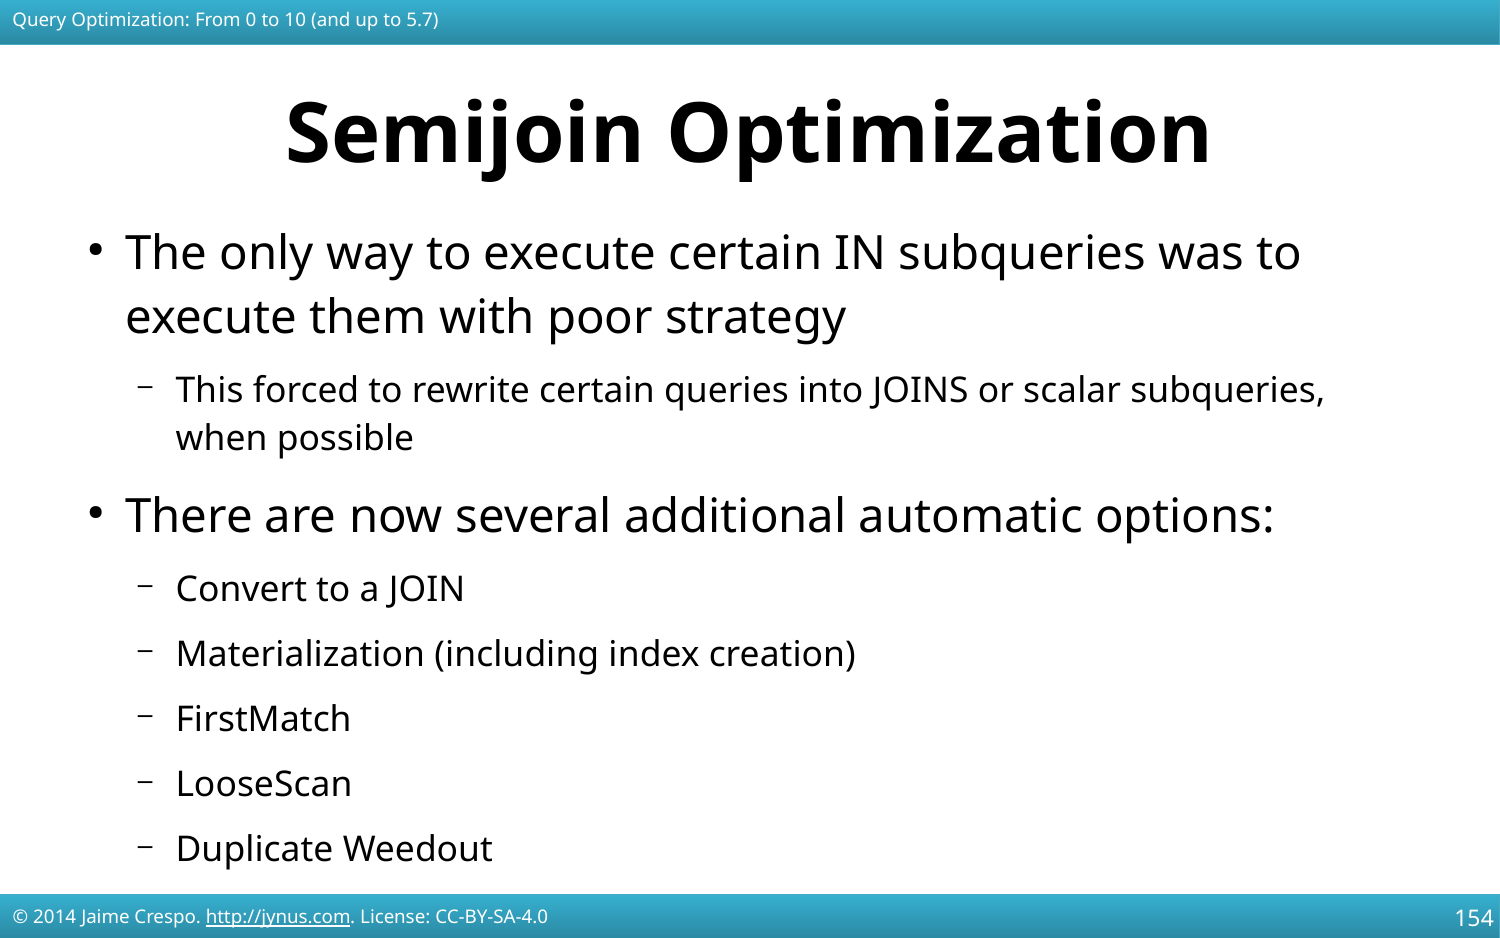

# Semijoin Optimization
The only way to execute certain IN subqueries was to execute them with poor strategy
This forced to rewrite certain queries into JOINS or scalar subqueries, when possible
There are now several additional automatic options:
Convert to a JOIN
Materialization (including index creation)
FirstMatch
LooseScan
Duplicate Weedout